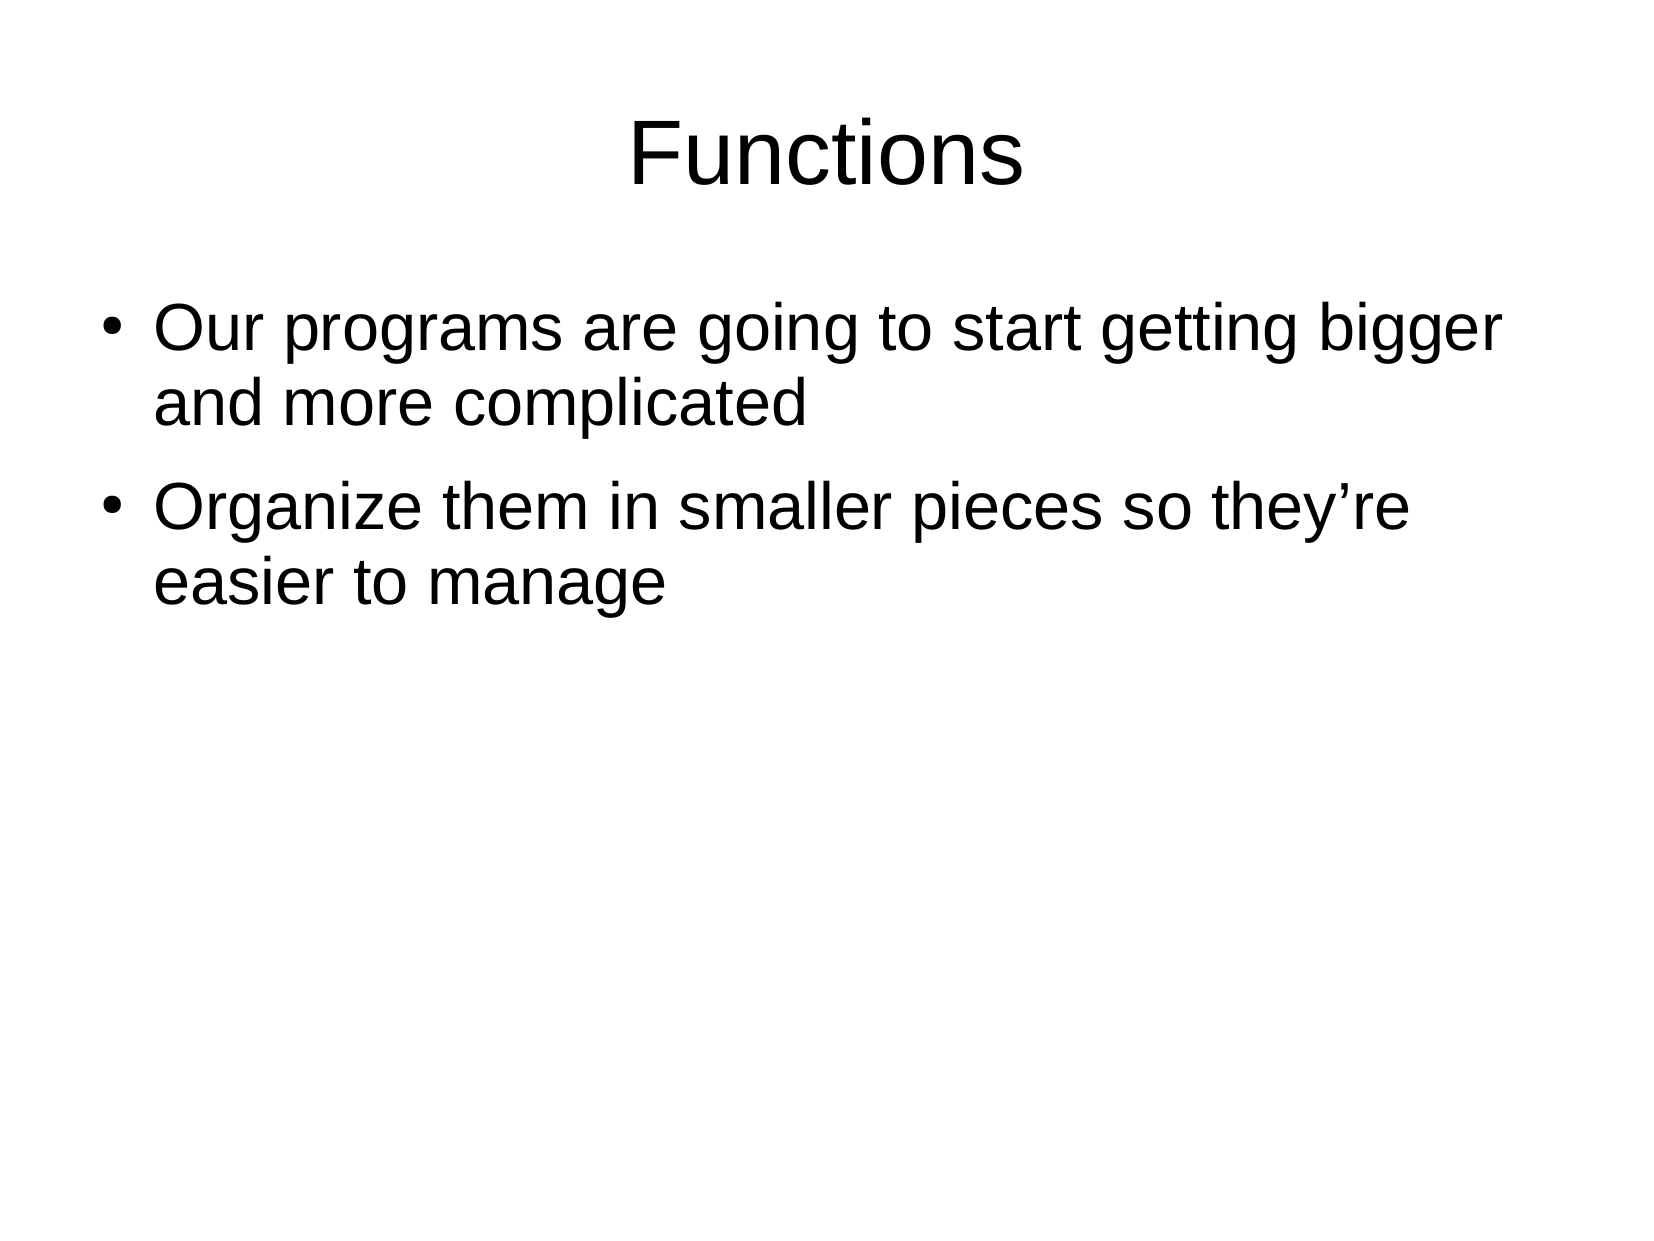

# Functions
Our programs are going to start getting bigger and more complicated
Organize them in smaller pieces so they’re easier to manage